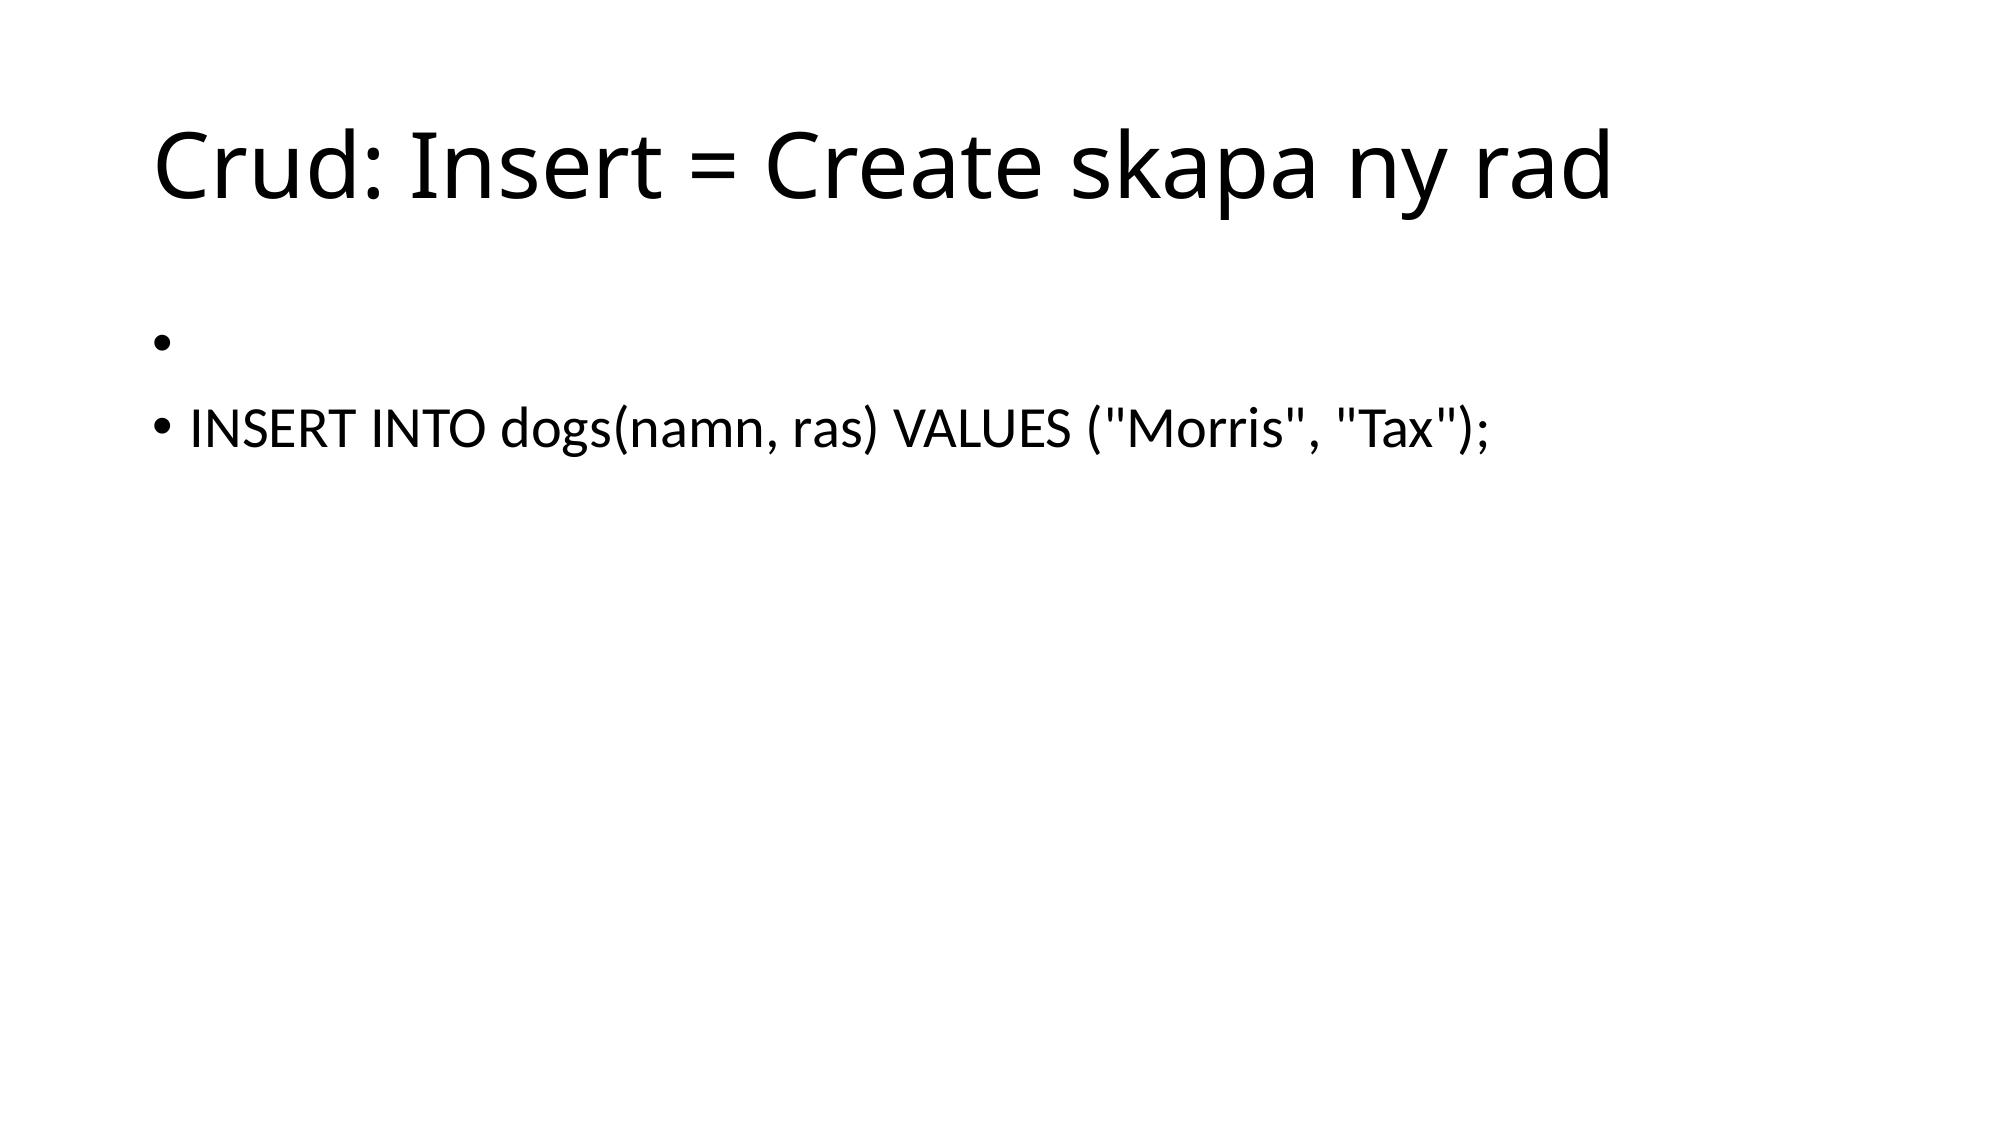

# Crud: Insert = Create skapa ny rad
INSERT INTO dogs(namn, ras) VALUES ("Morris", "Tax");